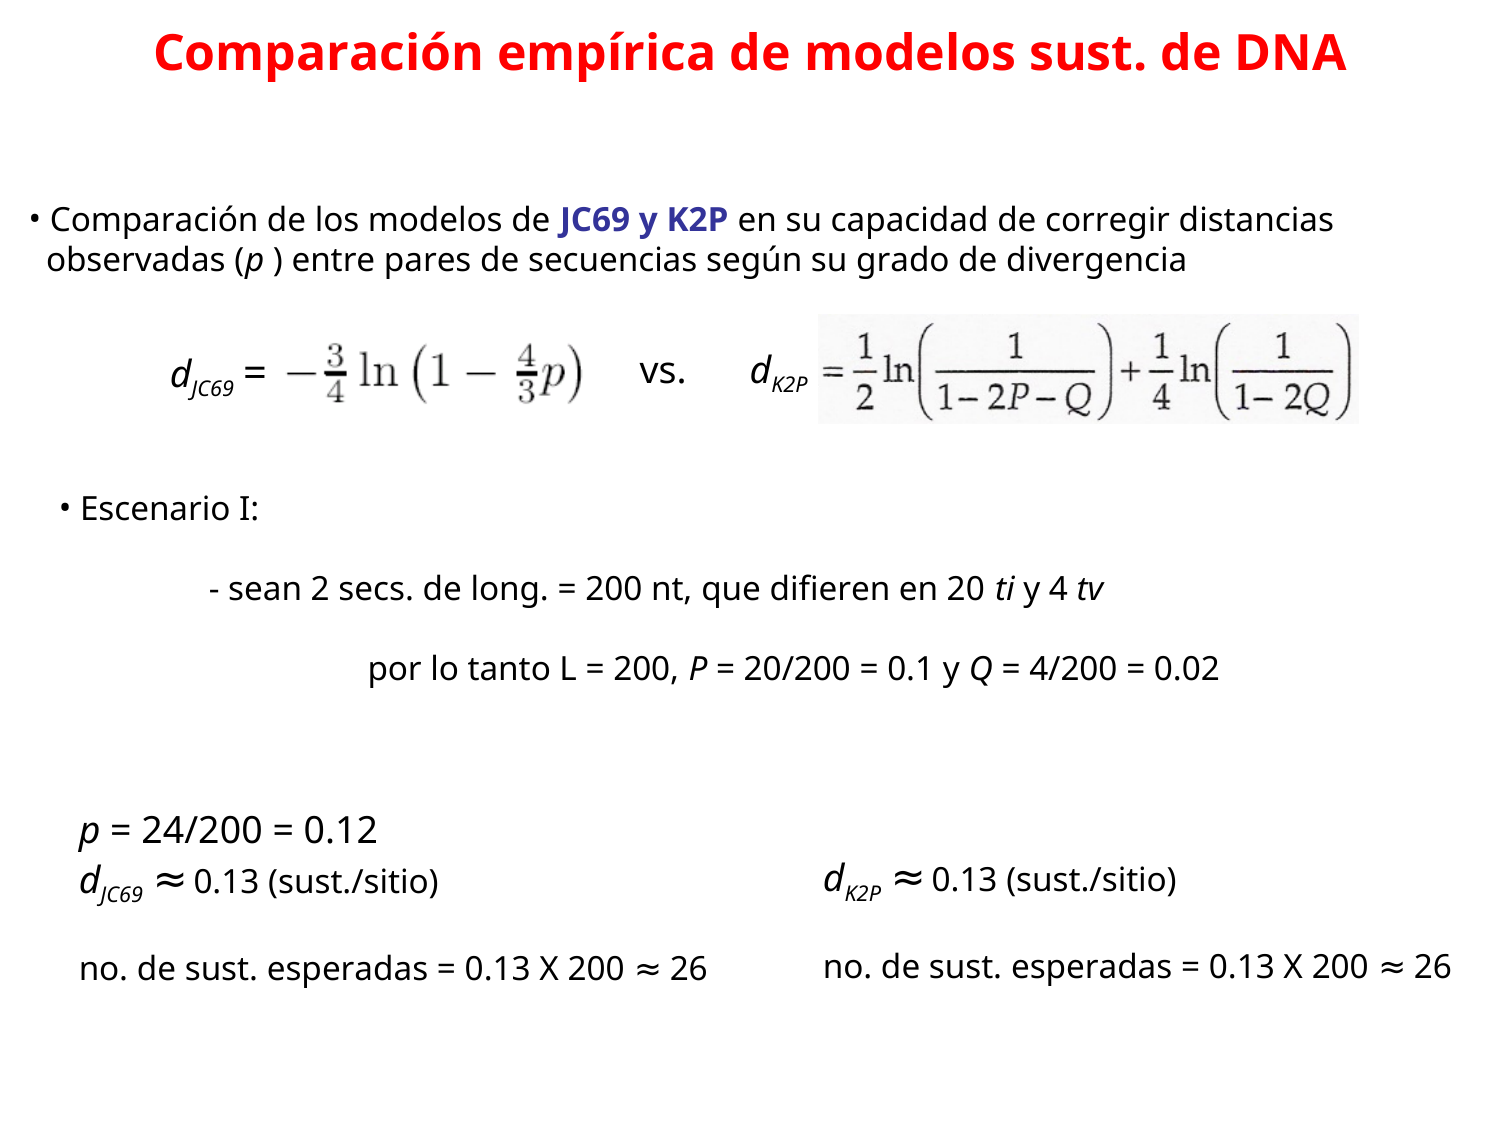

Comparación empírica de modelos sust. de DNA
 Comparación de los modelos de JC69 y K2P en su capacidad de corregir distancias
 observadas (p ) entre pares de secuencias según su grado de divergencia
dK2P
dJC69 =
vs.
 Escenario I:
	- sean 2 secs. de long. = 200 nt, que difieren en 20 ti y 4 tv
		 por lo tanto L = 200, P = 20/200 = 0.1 y Q = 4/200 = 0.02
p = 24/200 = 0.12
dJC69 ≈ 0.13 (sust./sitio)
no. de sust. esperadas = 0.13 X 200 ≈ 26
dK2P ≈ 0.13 (sust./sitio)
no. de sust. esperadas = 0.13 X 200 ≈ 26